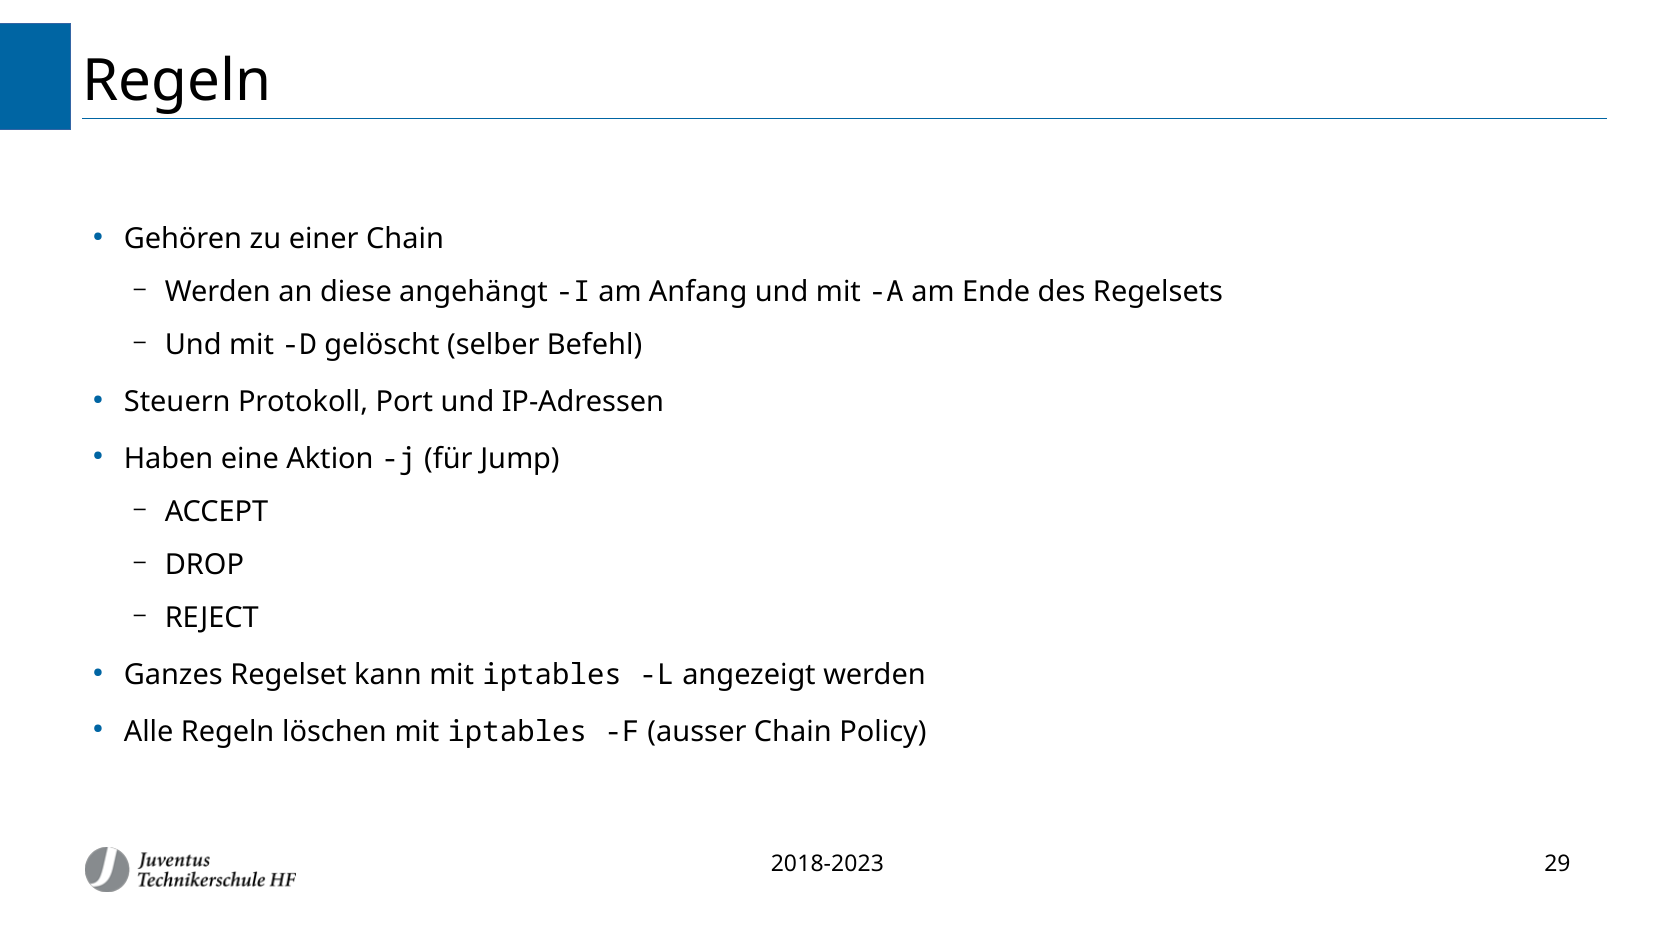

# Regeln
Gehören zu einer Chain
Werden an diese angehängt -I am Anfang und mit -A am Ende des Regelsets
Und mit -D gelöscht (selber Befehl)
Steuern Protokoll, Port und IP-Adressen
Haben eine Aktion -j (für Jump)
ACCEPT
DROP
REJECT
Ganzes Regelset kann mit iptables -L angezeigt werden
Alle Regeln löschen mit iptables -F (ausser Chain Policy)
2018-2023
29